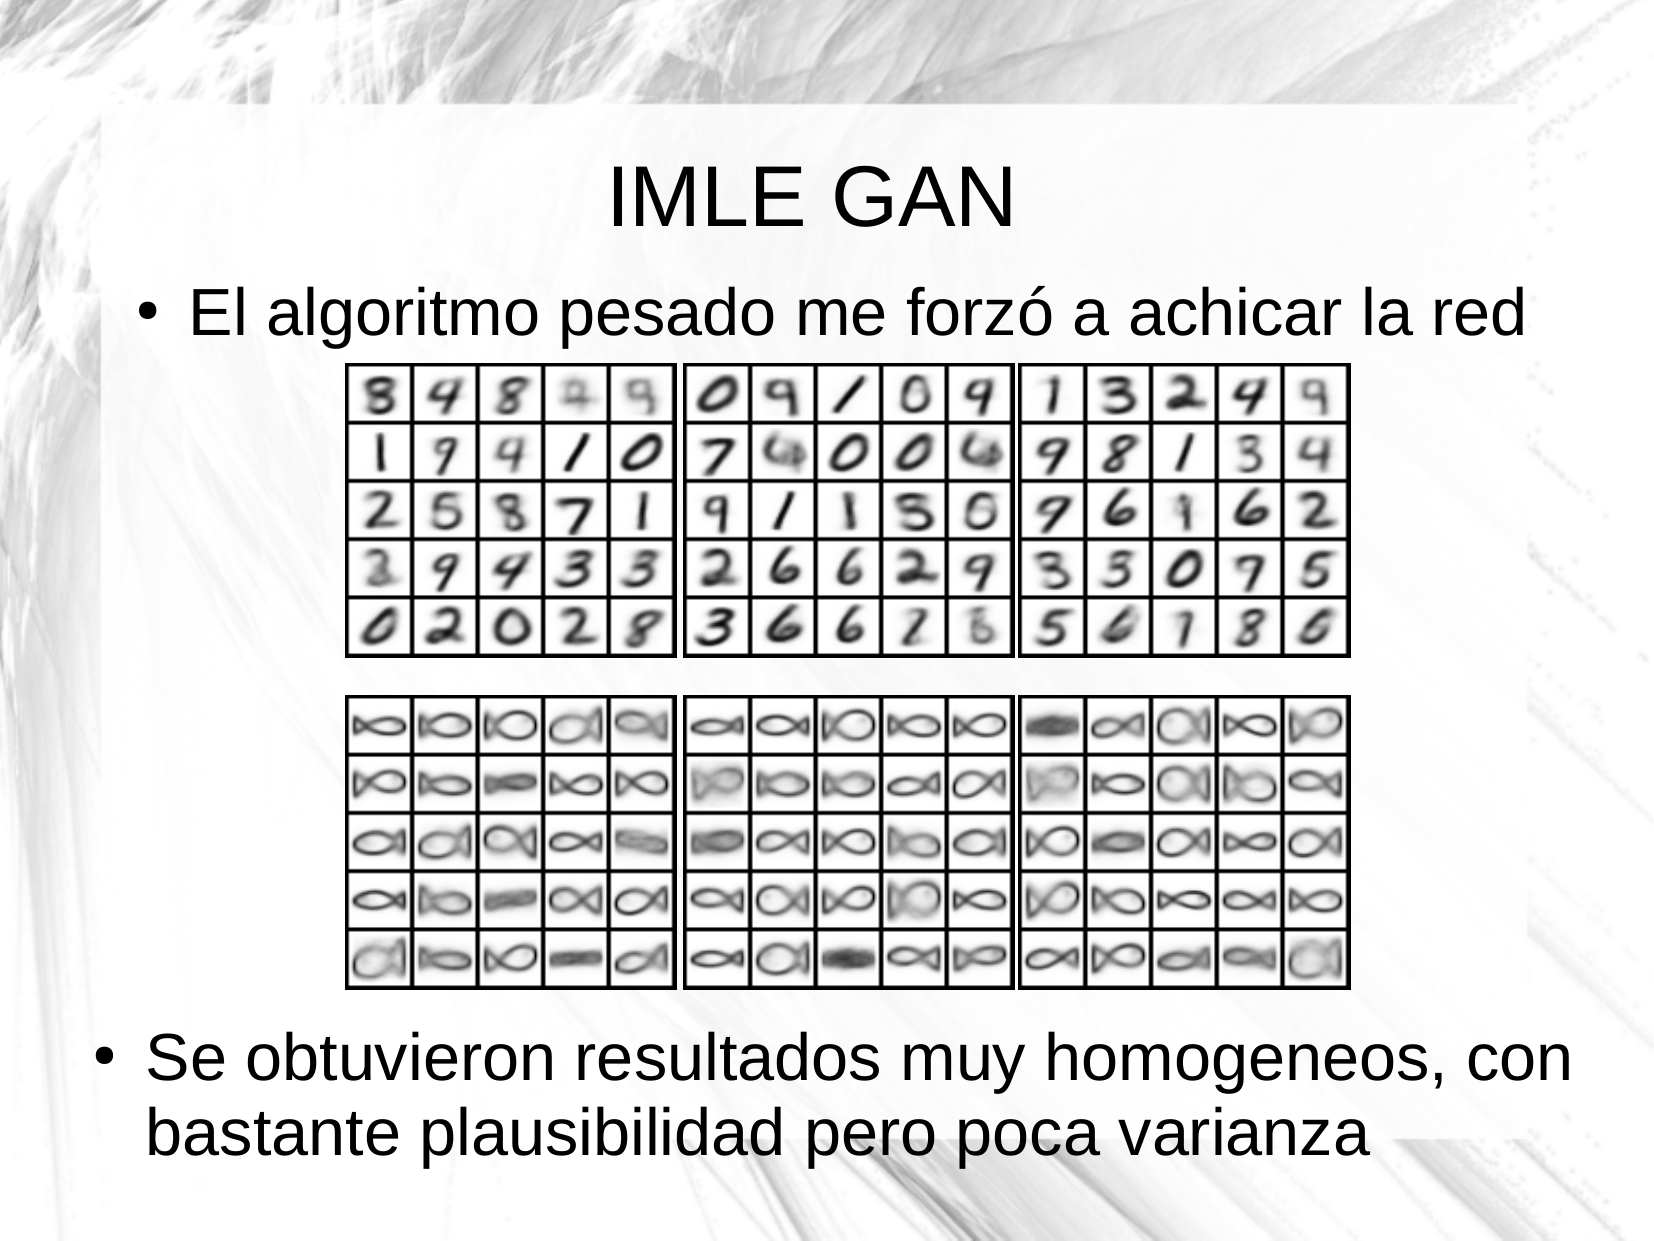

# IMLE GAN
El algoritmo pesado me forzó a achicar la red
Se obtuvieron resultados muy homogeneos, con bastante plausibilidad pero poca varianza